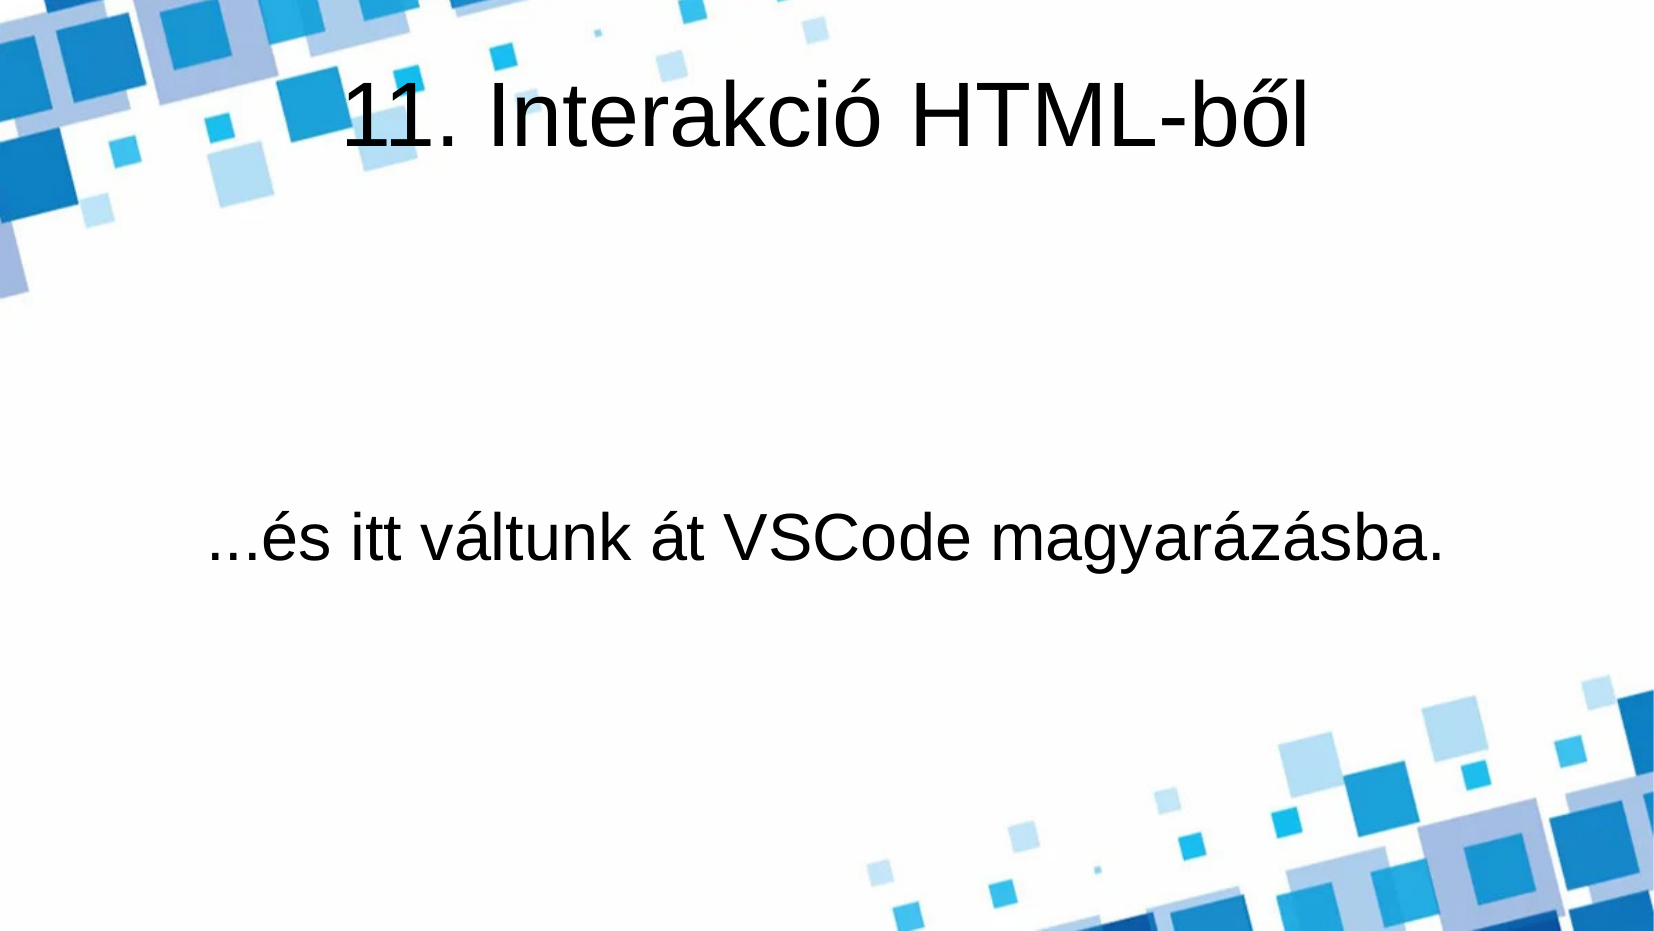

# 11. Interakció HTML-ből
...és itt váltunk át VSCode magyarázásba.